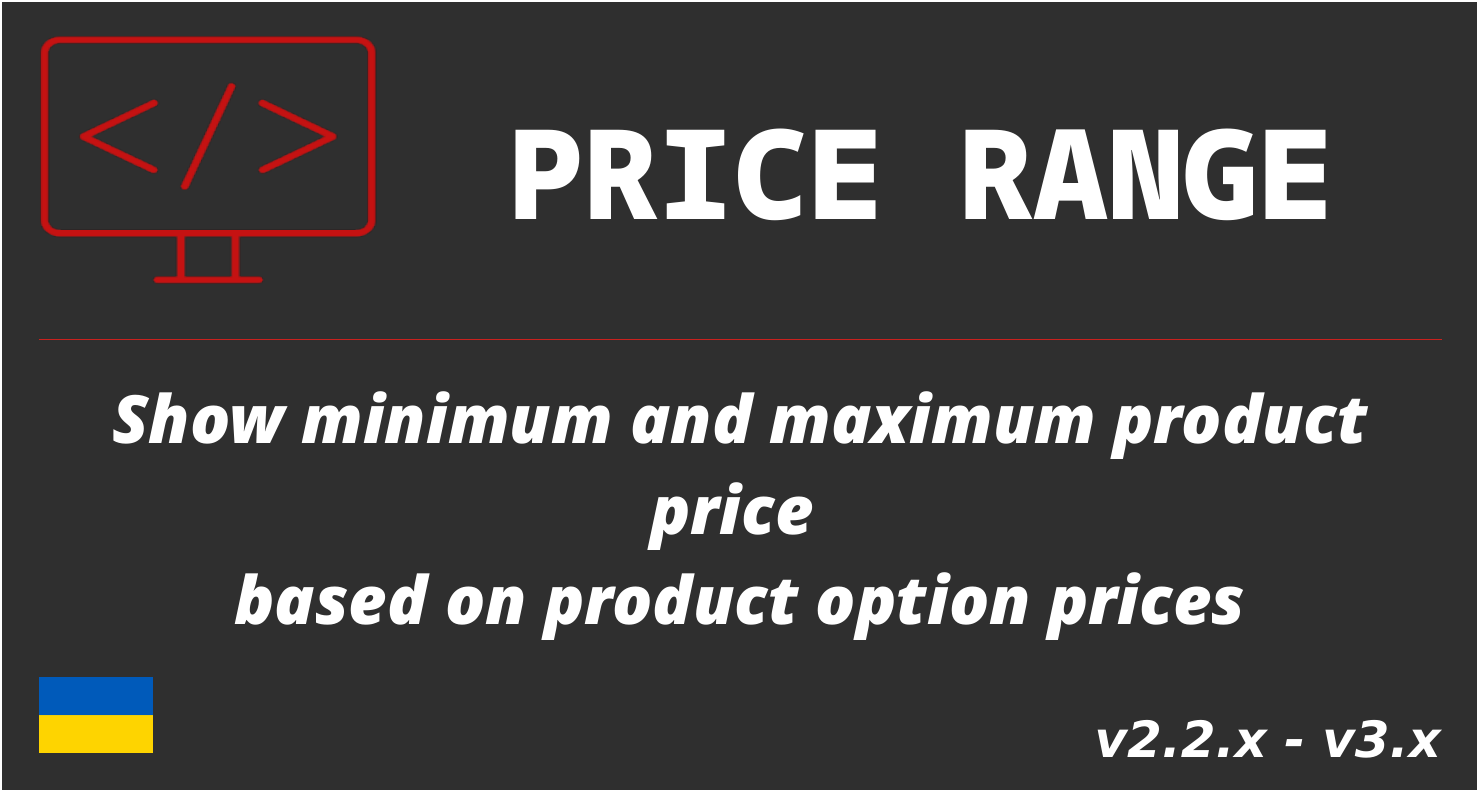

# PRICE RANGE
Show minimum and maximum product price
based on product option prices
v2.2.x - v3.x